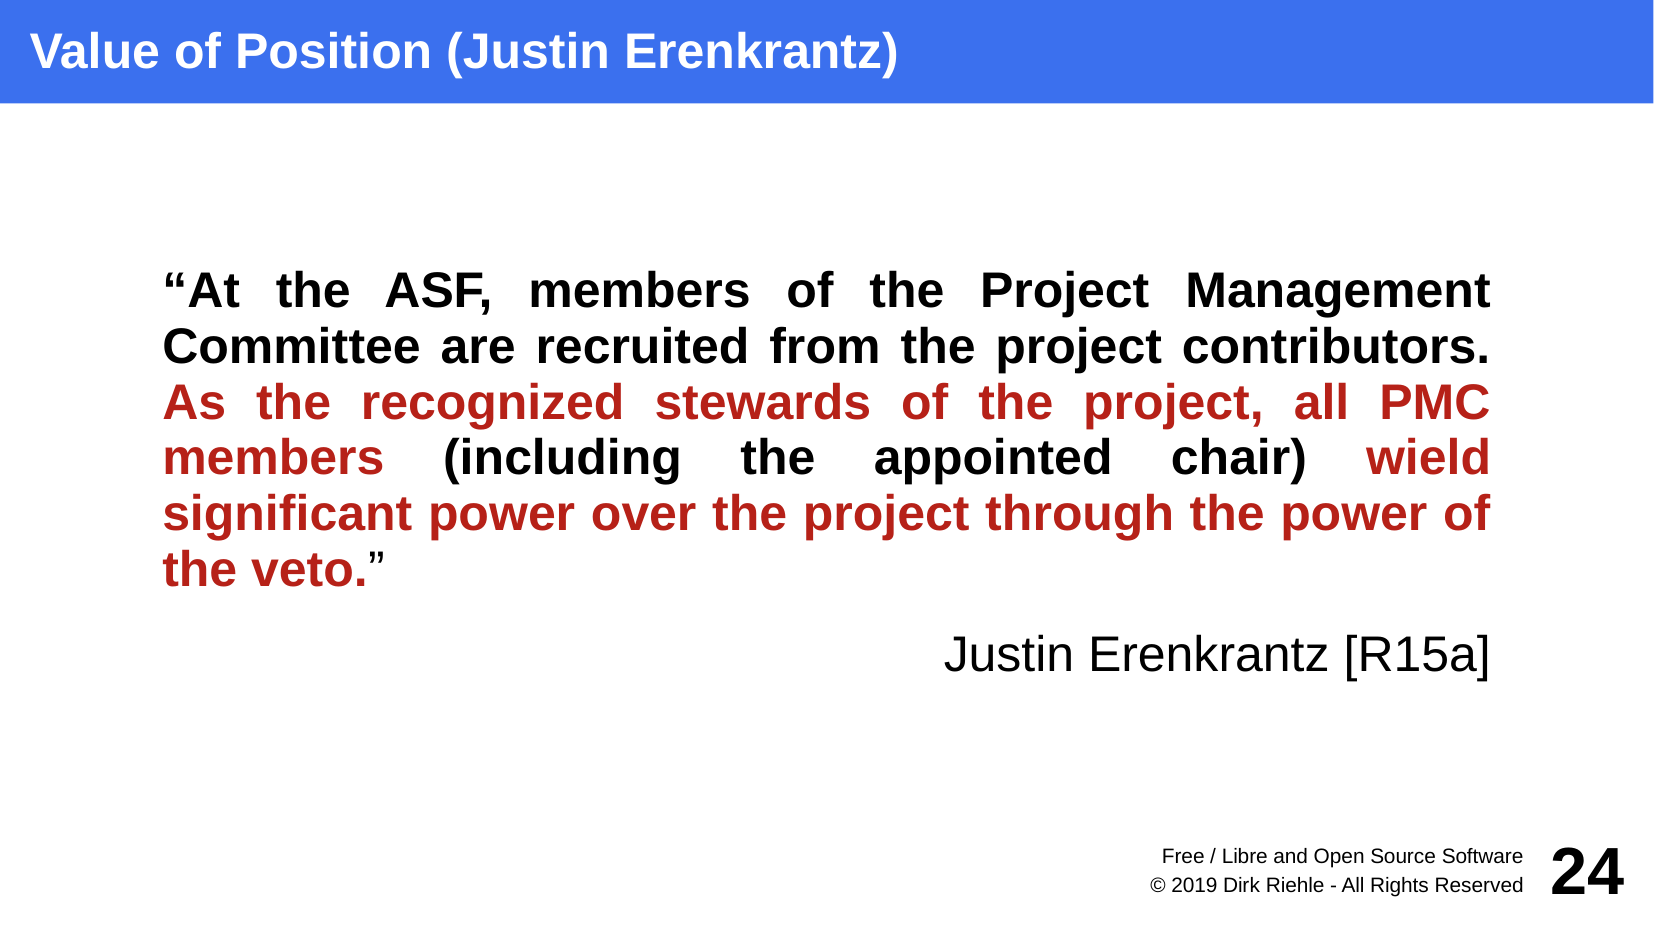

# Value of Position (Justin Erenkrantz)
“At the ASF, members of the Project Management Committee are recruited from the project contributors. As the recognized stewards of the project, all PMC members (including the appointed chair) wield significant power over the project through the power of the veto.”
Justin Erenkrantz [R15a]
Free / Libre and Open Source Software
24
© 2019 Dirk Riehle - All Rights Reserved